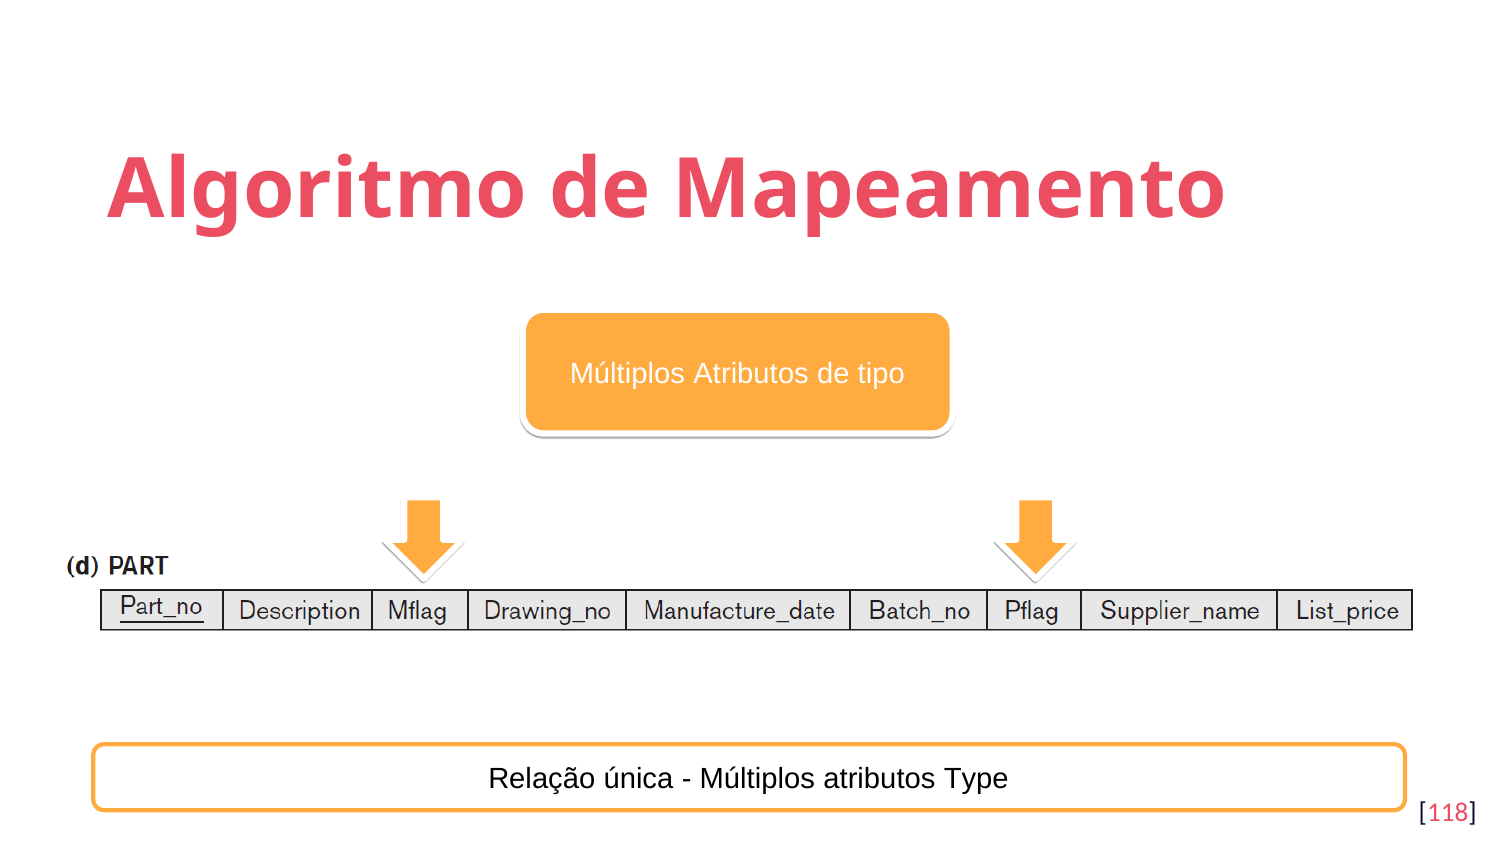

Algoritmo de Mapeamento
Múltiplos Atributos de tipo
Relação única - Múltiplos atributos Type